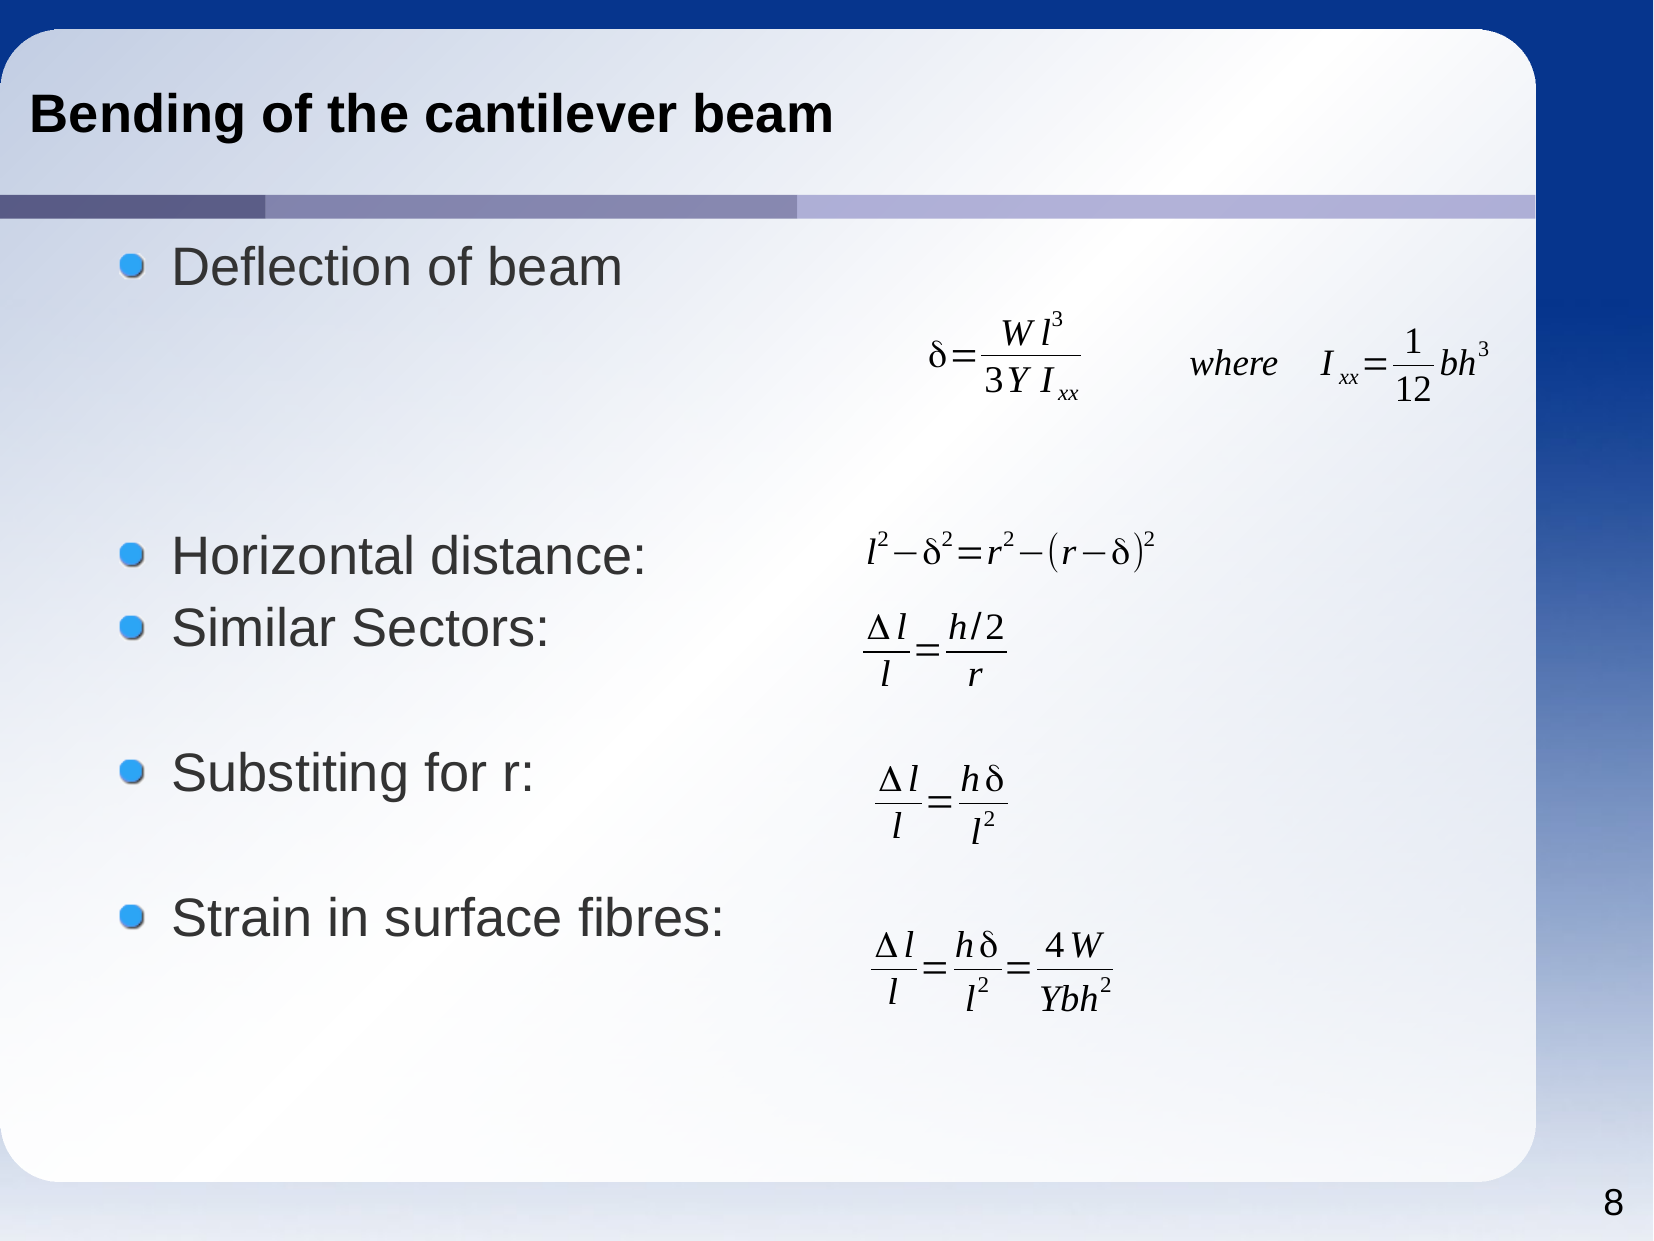

# Bending of the cantilever beam
Deflection of beam
Horizontal distance:
Similar Sectors:
Substiting for r:
Strain in surface fibres:
8